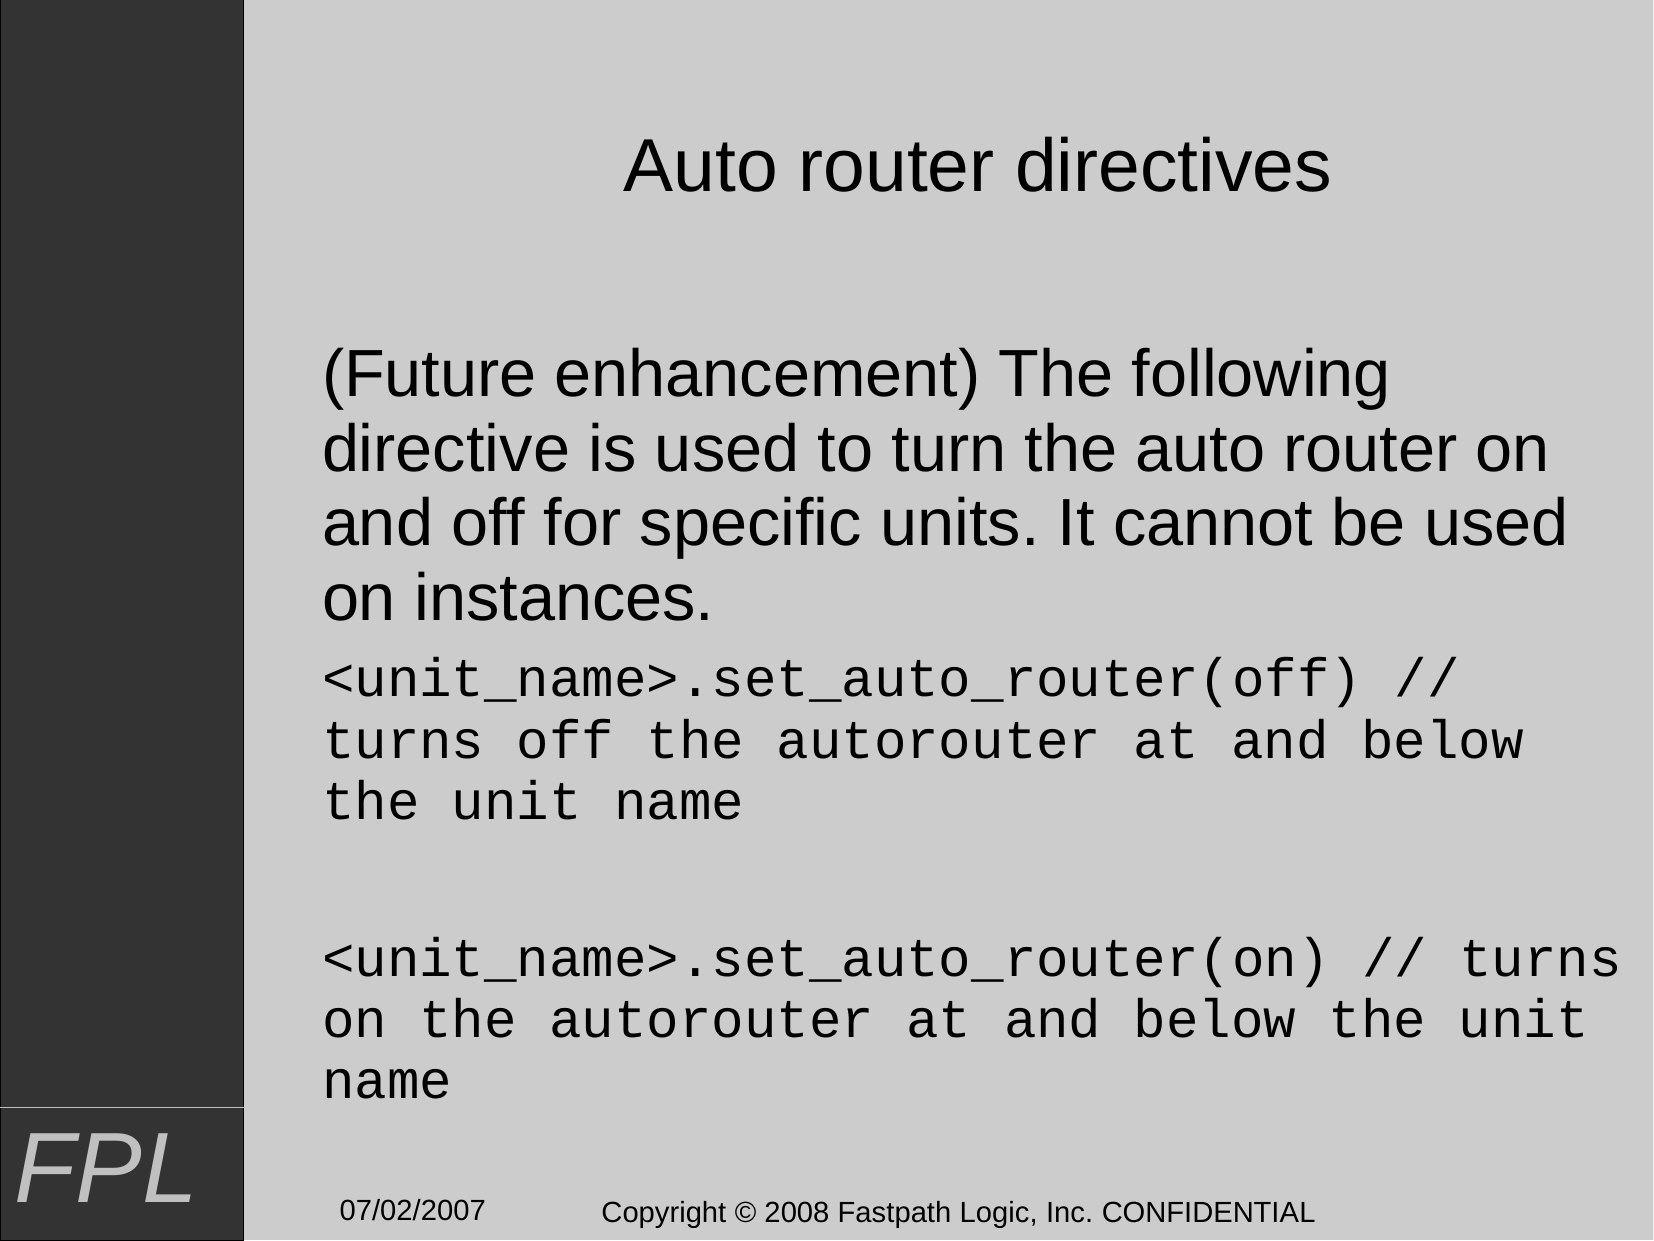

# Auto router directives
(Future enhancement) The following directive is used to turn the auto router on and off for specific units. It cannot be used on instances.
<unit_name>.set_auto_router(off) // turns off the autorouter at and below the unit name
<unit_name>.set_auto_router(on) // turns on the autorouter at and below the unit name
07/02/2007
© 2007 FASTPATH LOGIC INC.